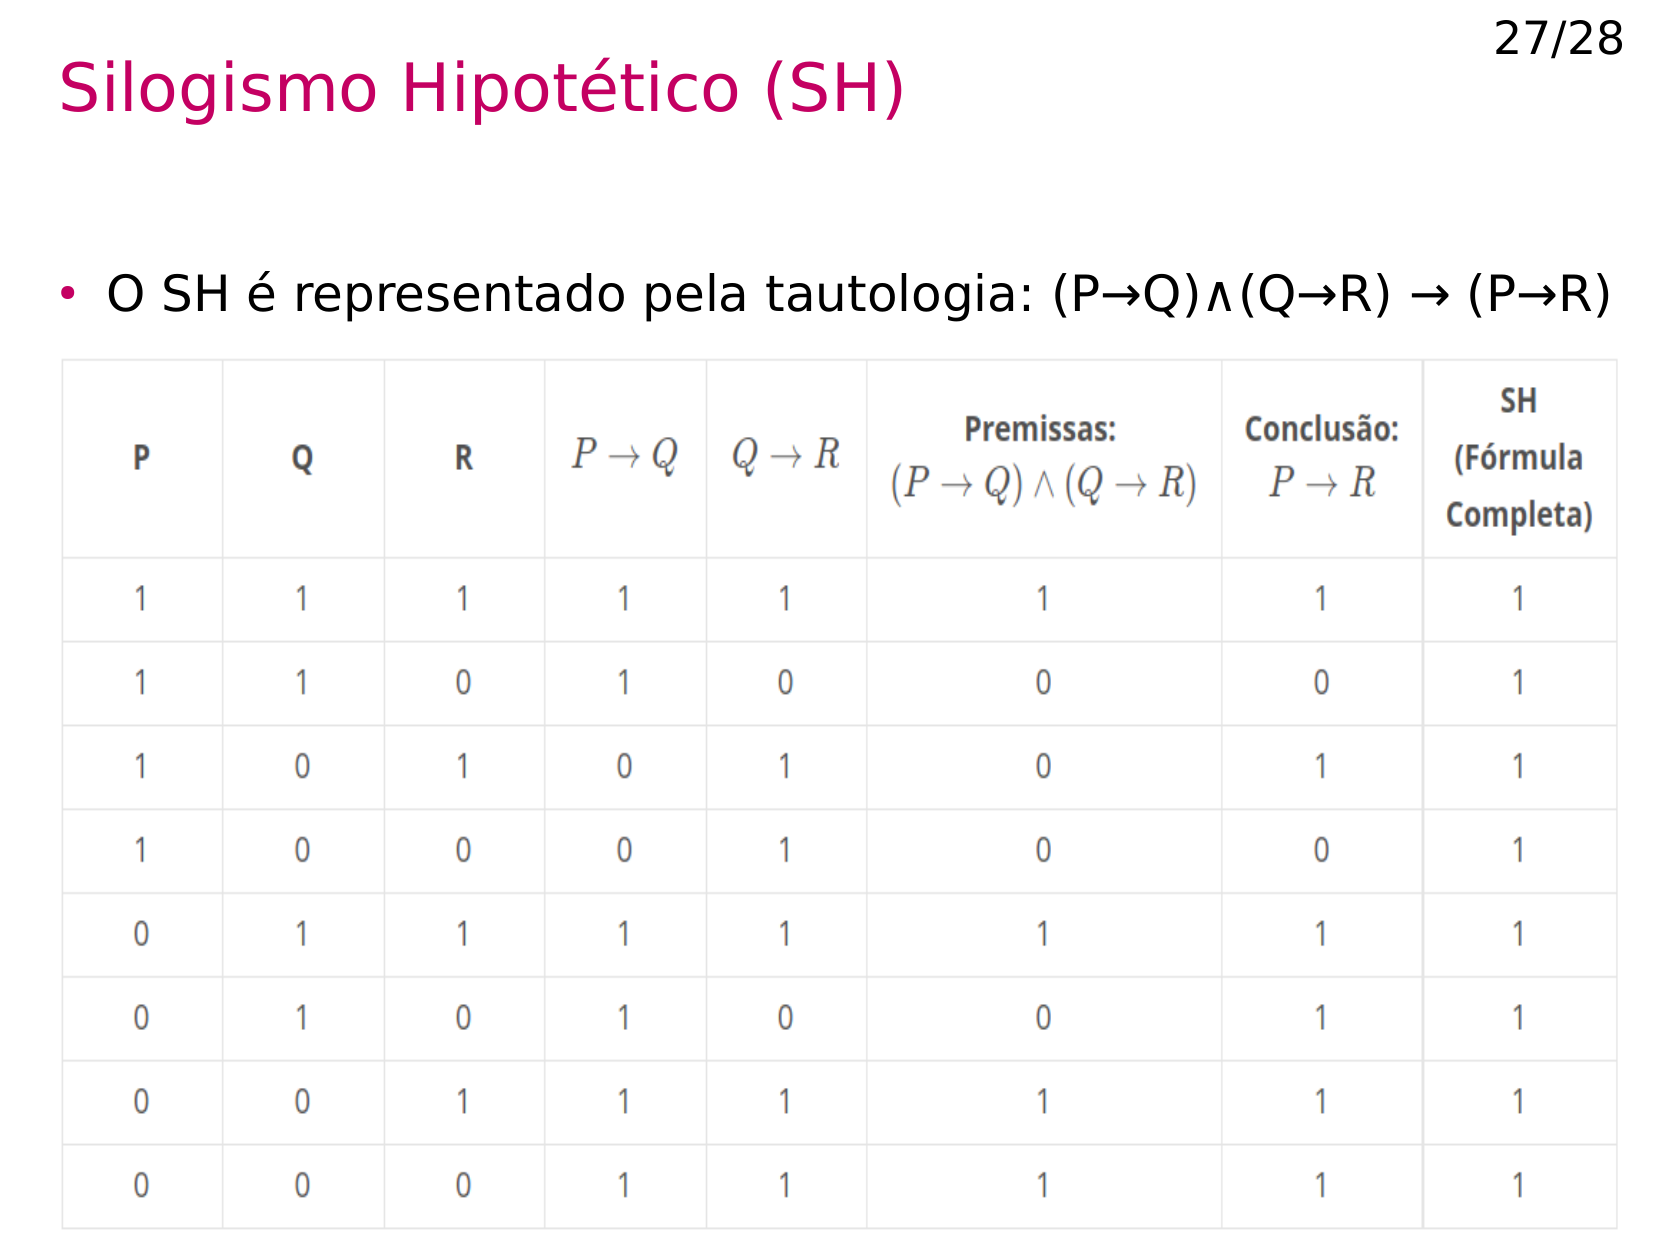

27
# Silogismo Hipotético (SH)
O SH é representado pela tautologia: (P→Q)∧(Q→R) → (P→R)